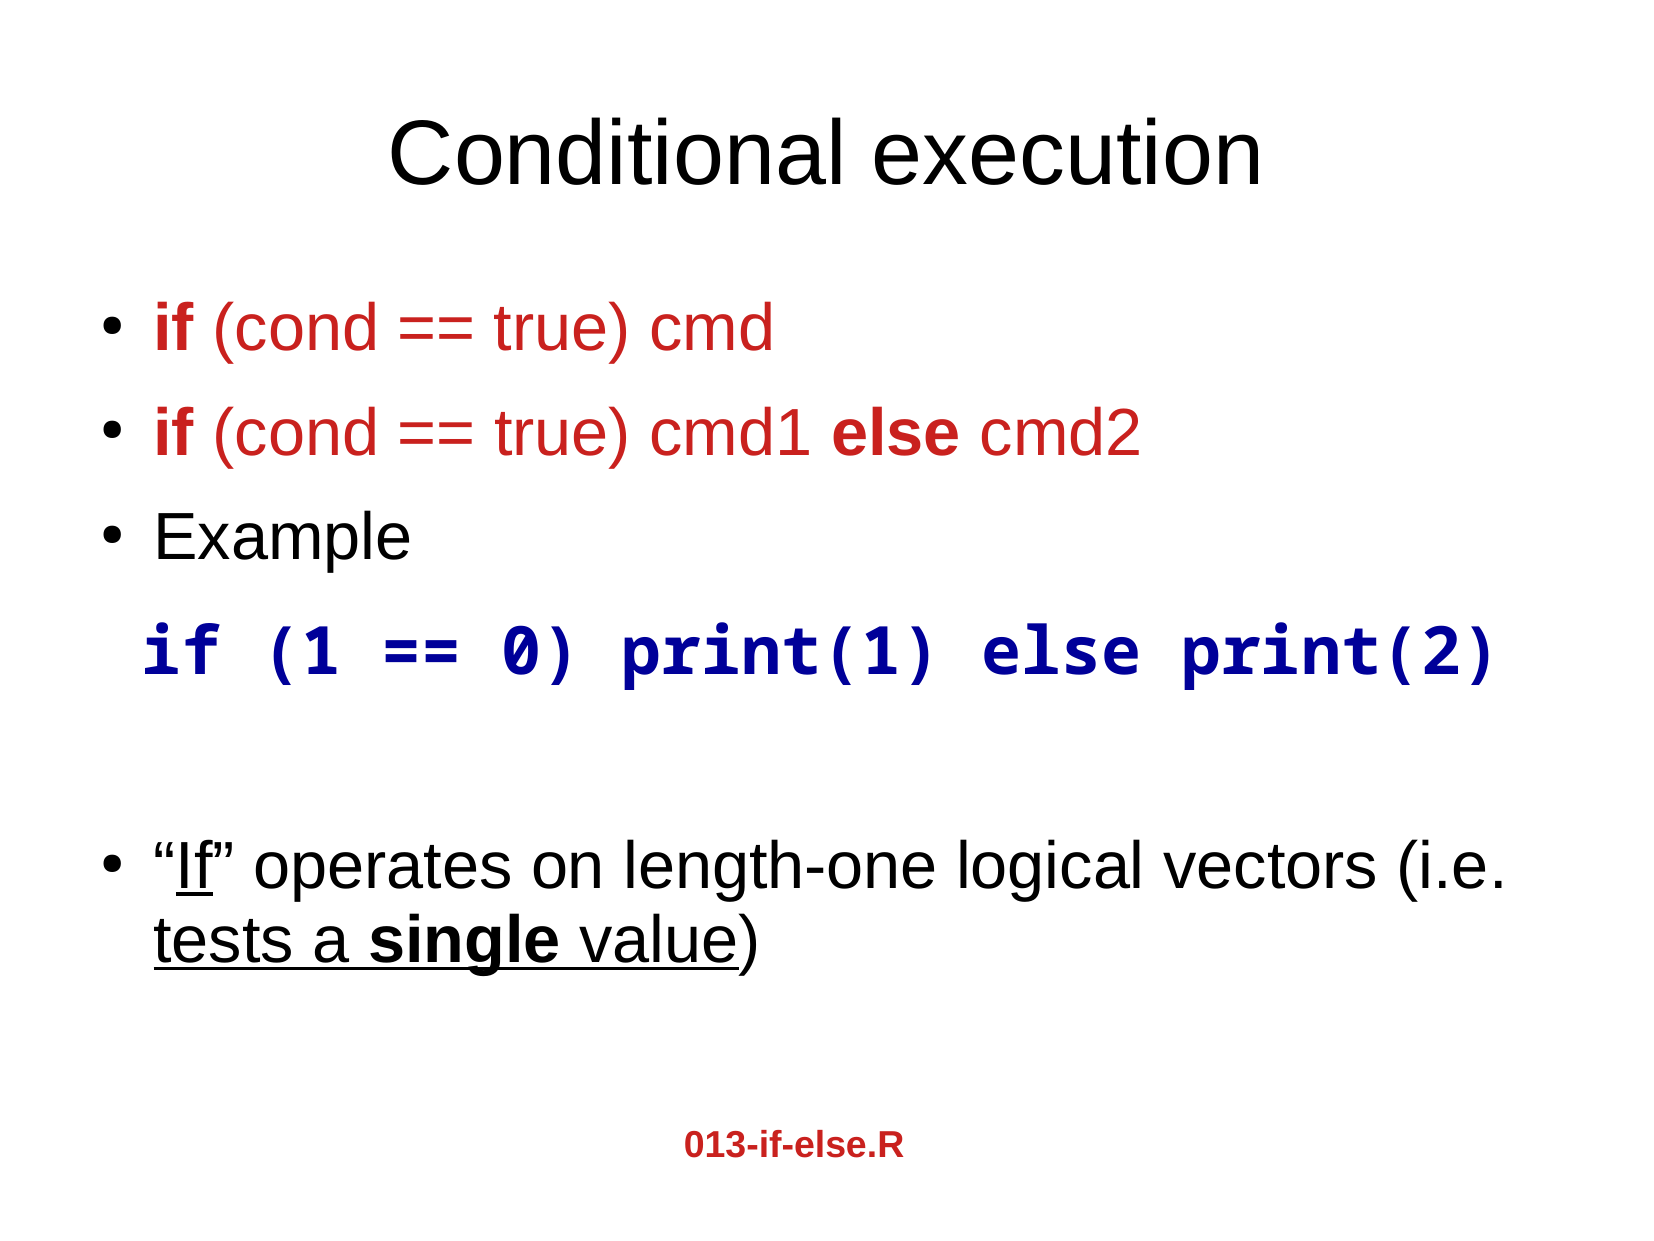

# Conditional execution
if (cond == true) cmd
if (cond == true) cmd1 else cmd2
Example
if (1 == 0) print(1) else print(2)
“If” operates on length-one logical vectors (i.e. tests a single value)
013-if-else.R